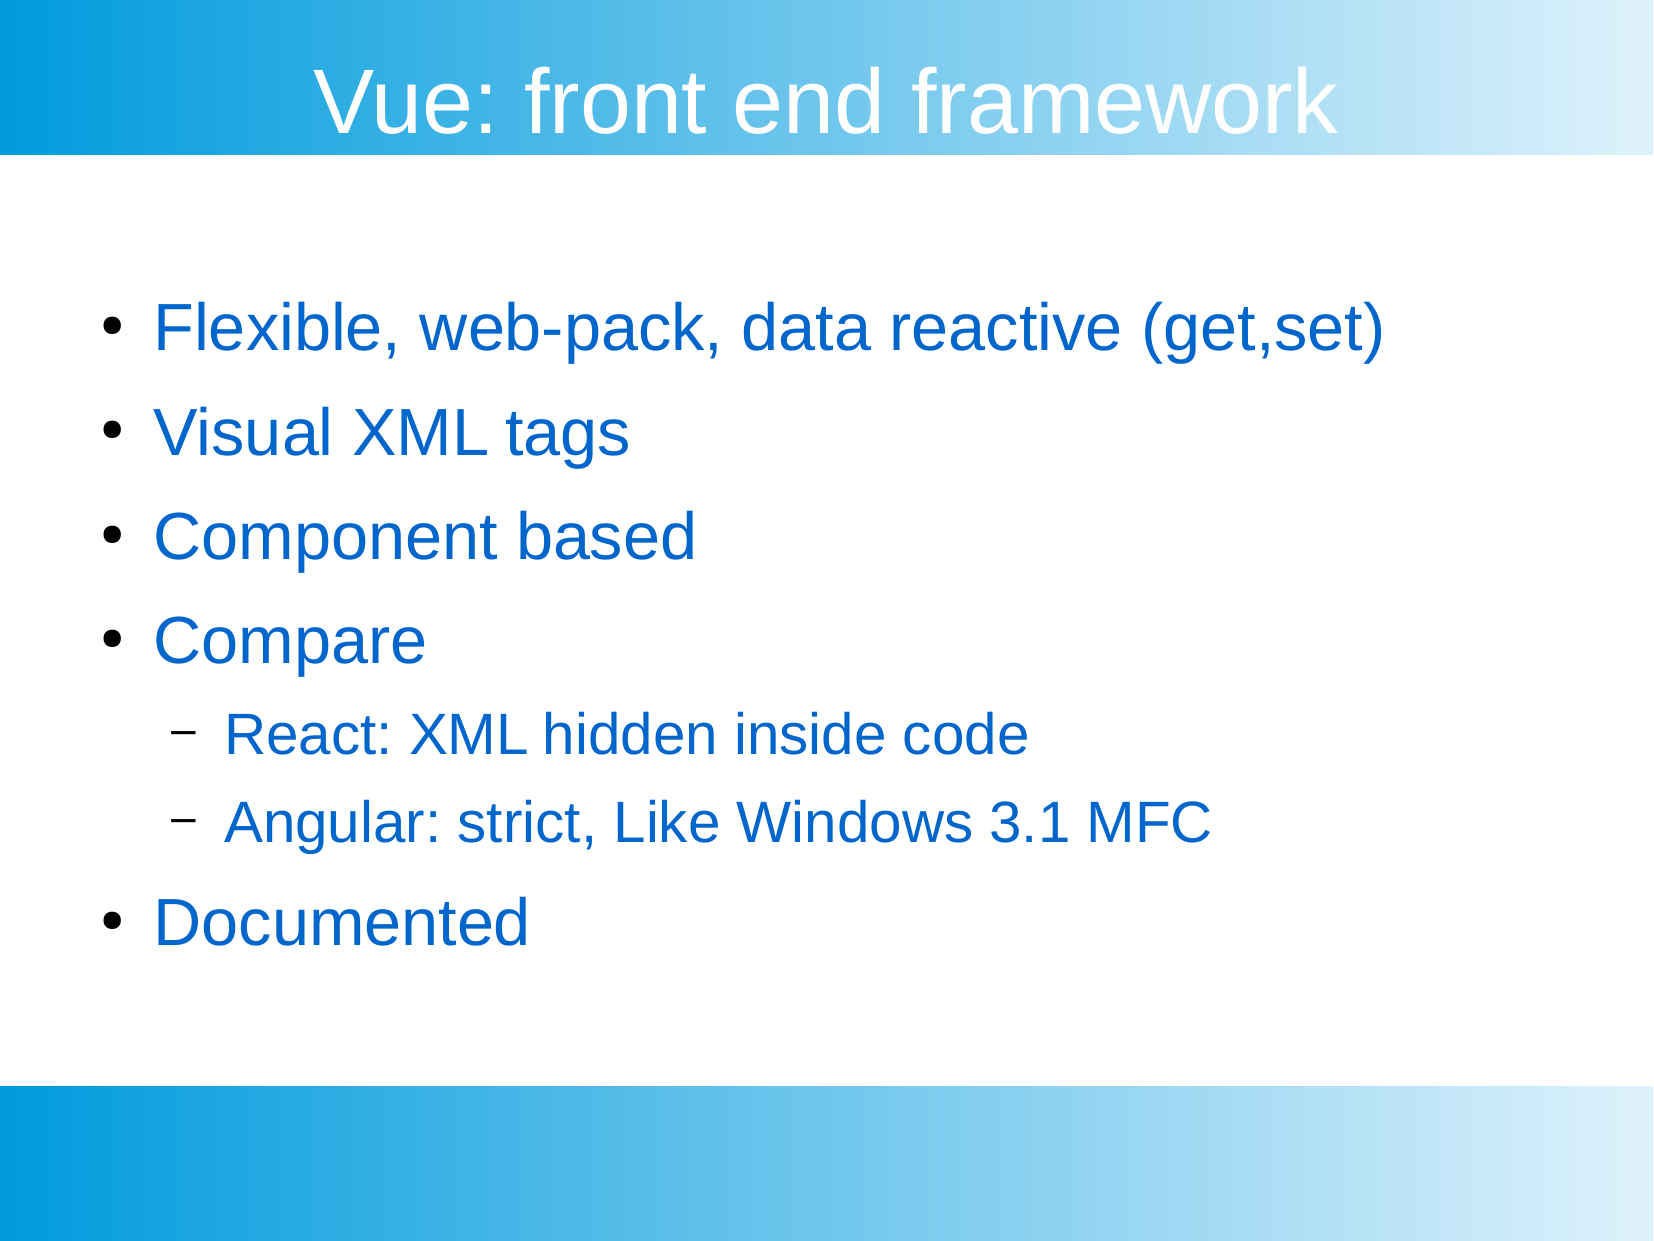

# Vue: front end framework
Flexible, web-pack, data reactive (get,set)
Visual XML tags
Component based
Compare
React: XML hidden inside code
Angular: strict, Like Windows 3.1 MFC
Documented